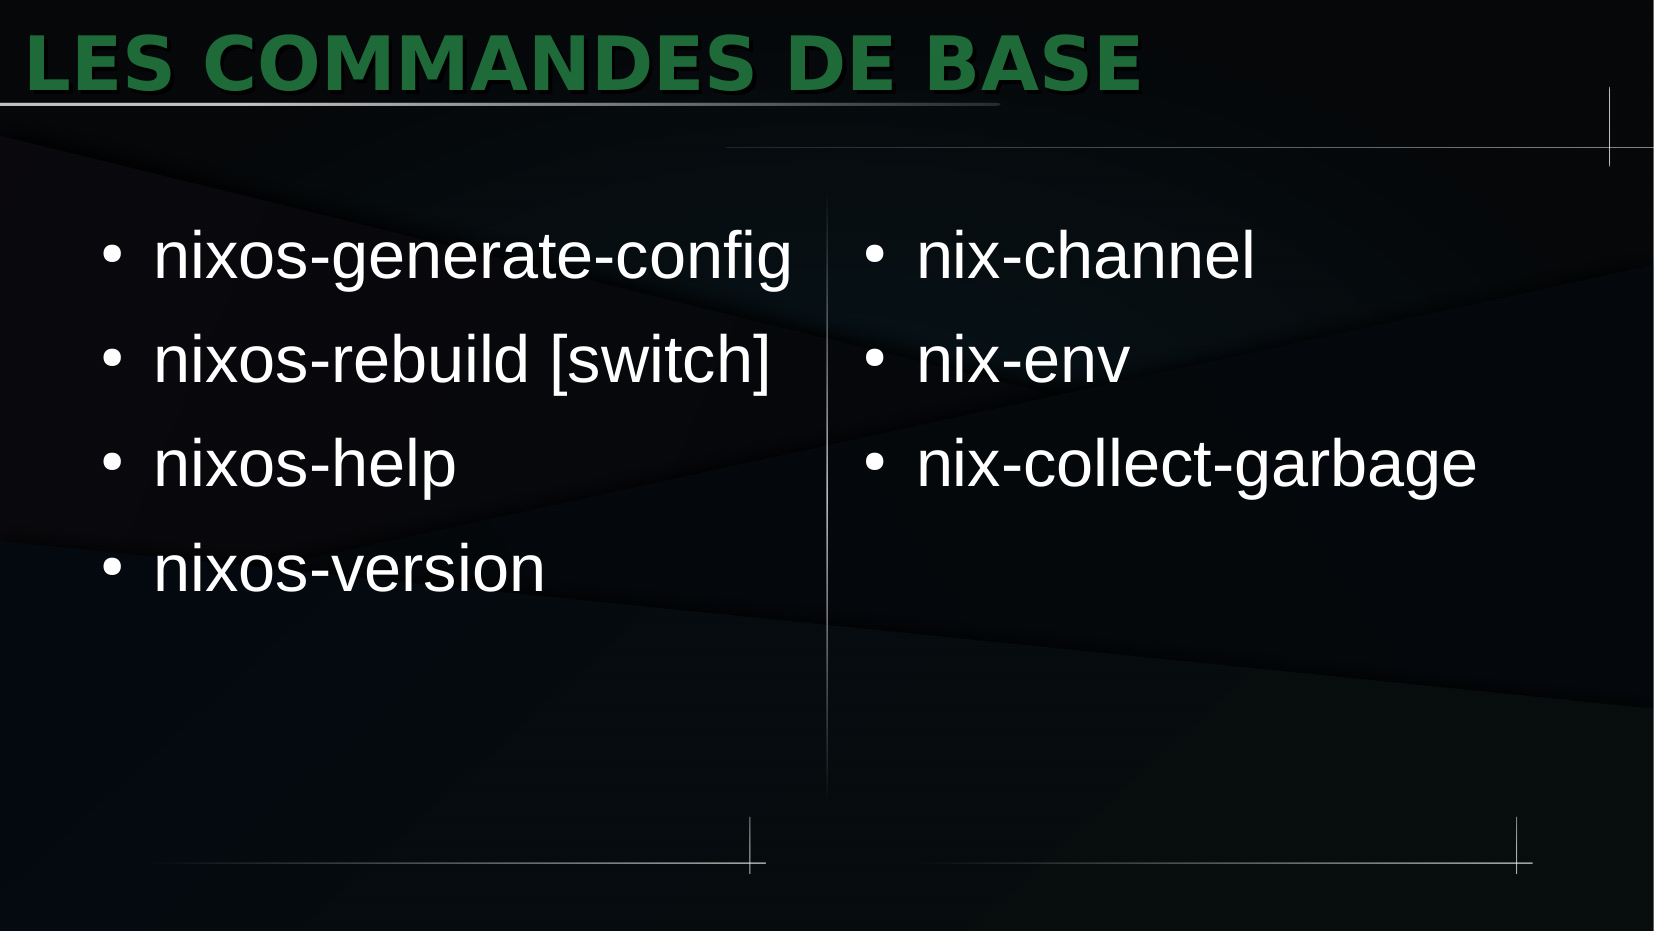

# Les commandes de base
nixos-generate-config
nixos-rebuild [switch]
nixos-help
nixos-version
nix-channel
nix-env
nix-collect-garbage